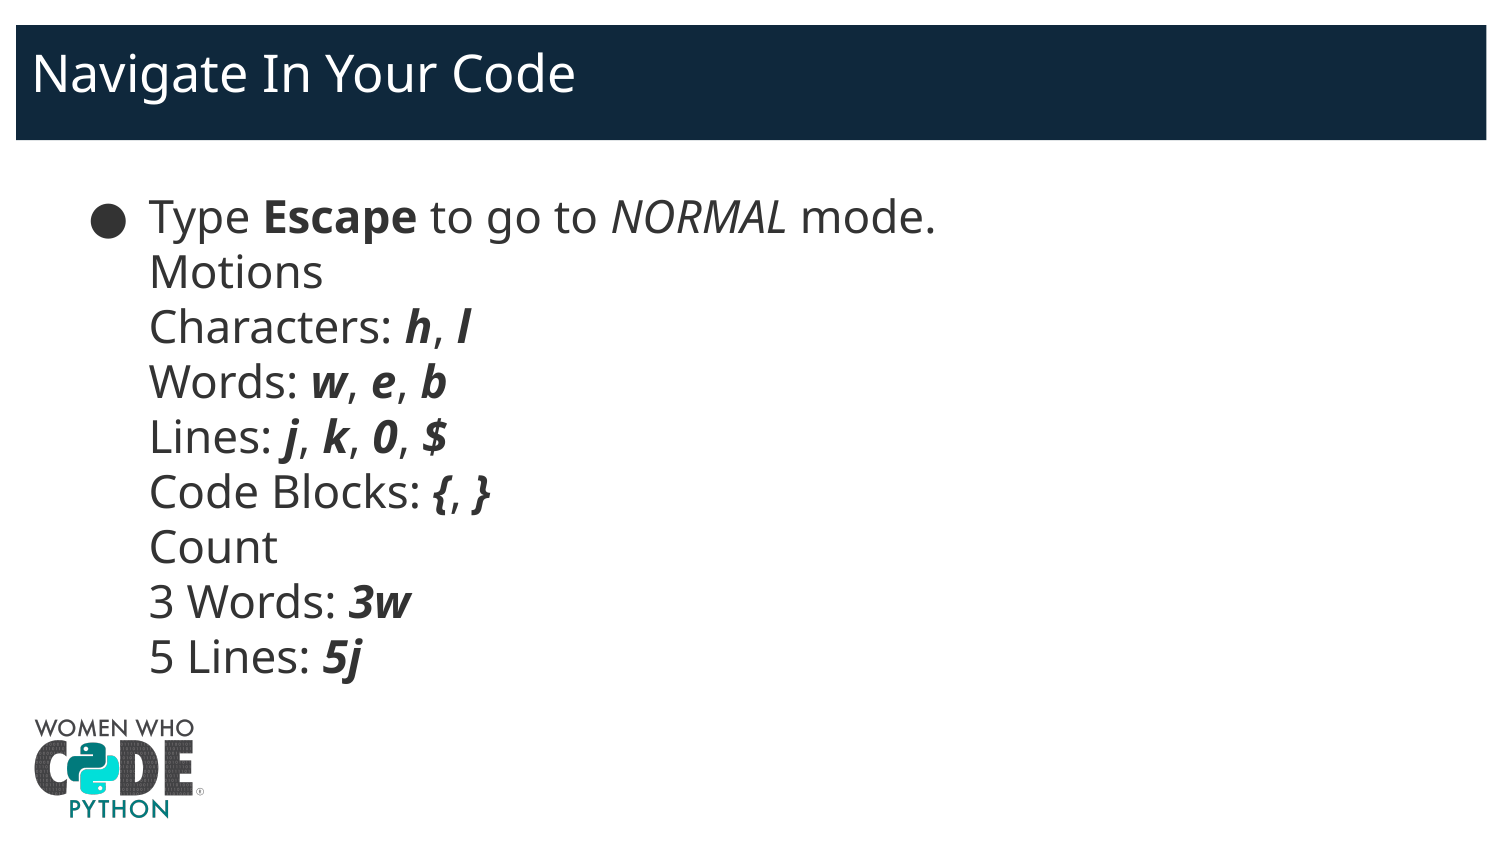

Navigate In Your Code
# Type Escape to go to NORMAL mode. Motions Characters: h, l Words: w, e, b Lines: j, k, 0, $ Code Blocks: {, } Count 3 Words: 3w 5 Lines: 5j